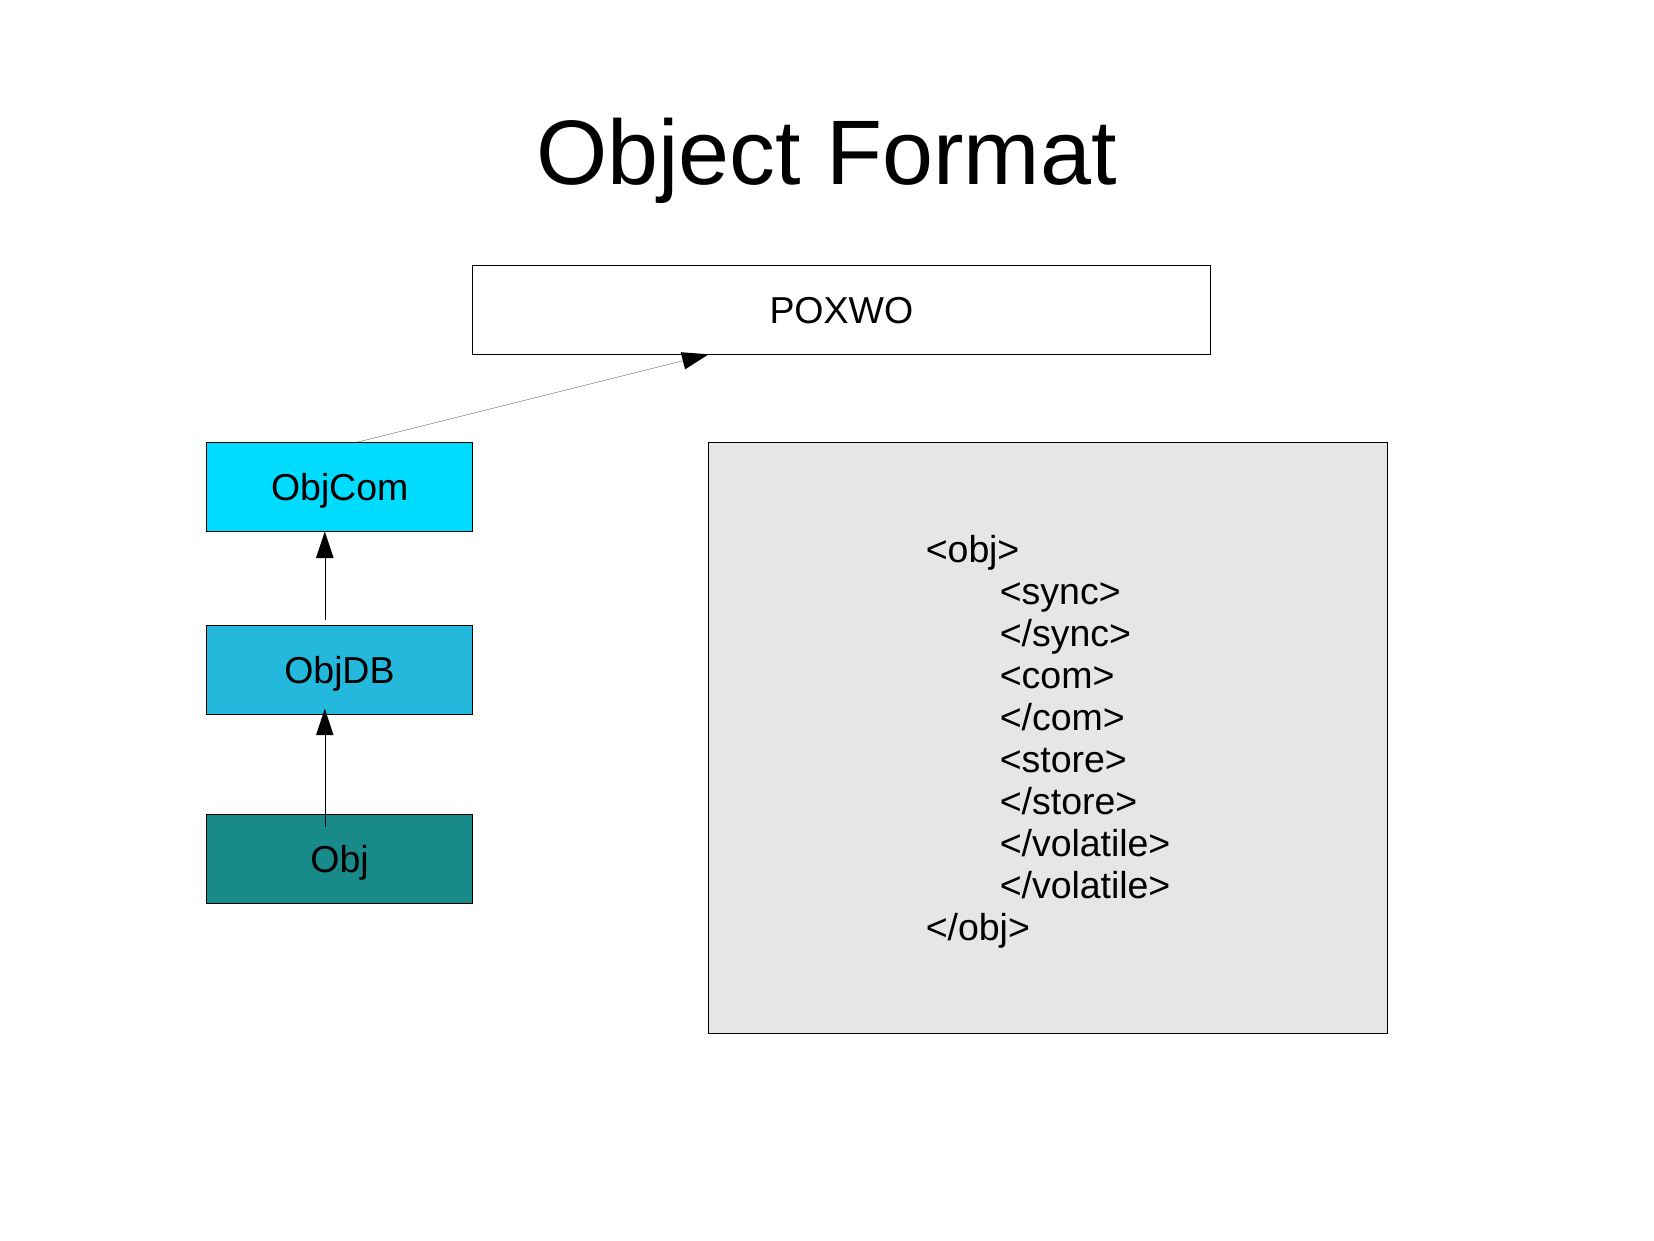

# Object Format
POXWO
ObjCom
<obj>
	<sync>
	</sync>
	<com>
	</com>
	<store>
	</store>
	</volatile>
	</volatile>
</obj>
ObjDB
Obj